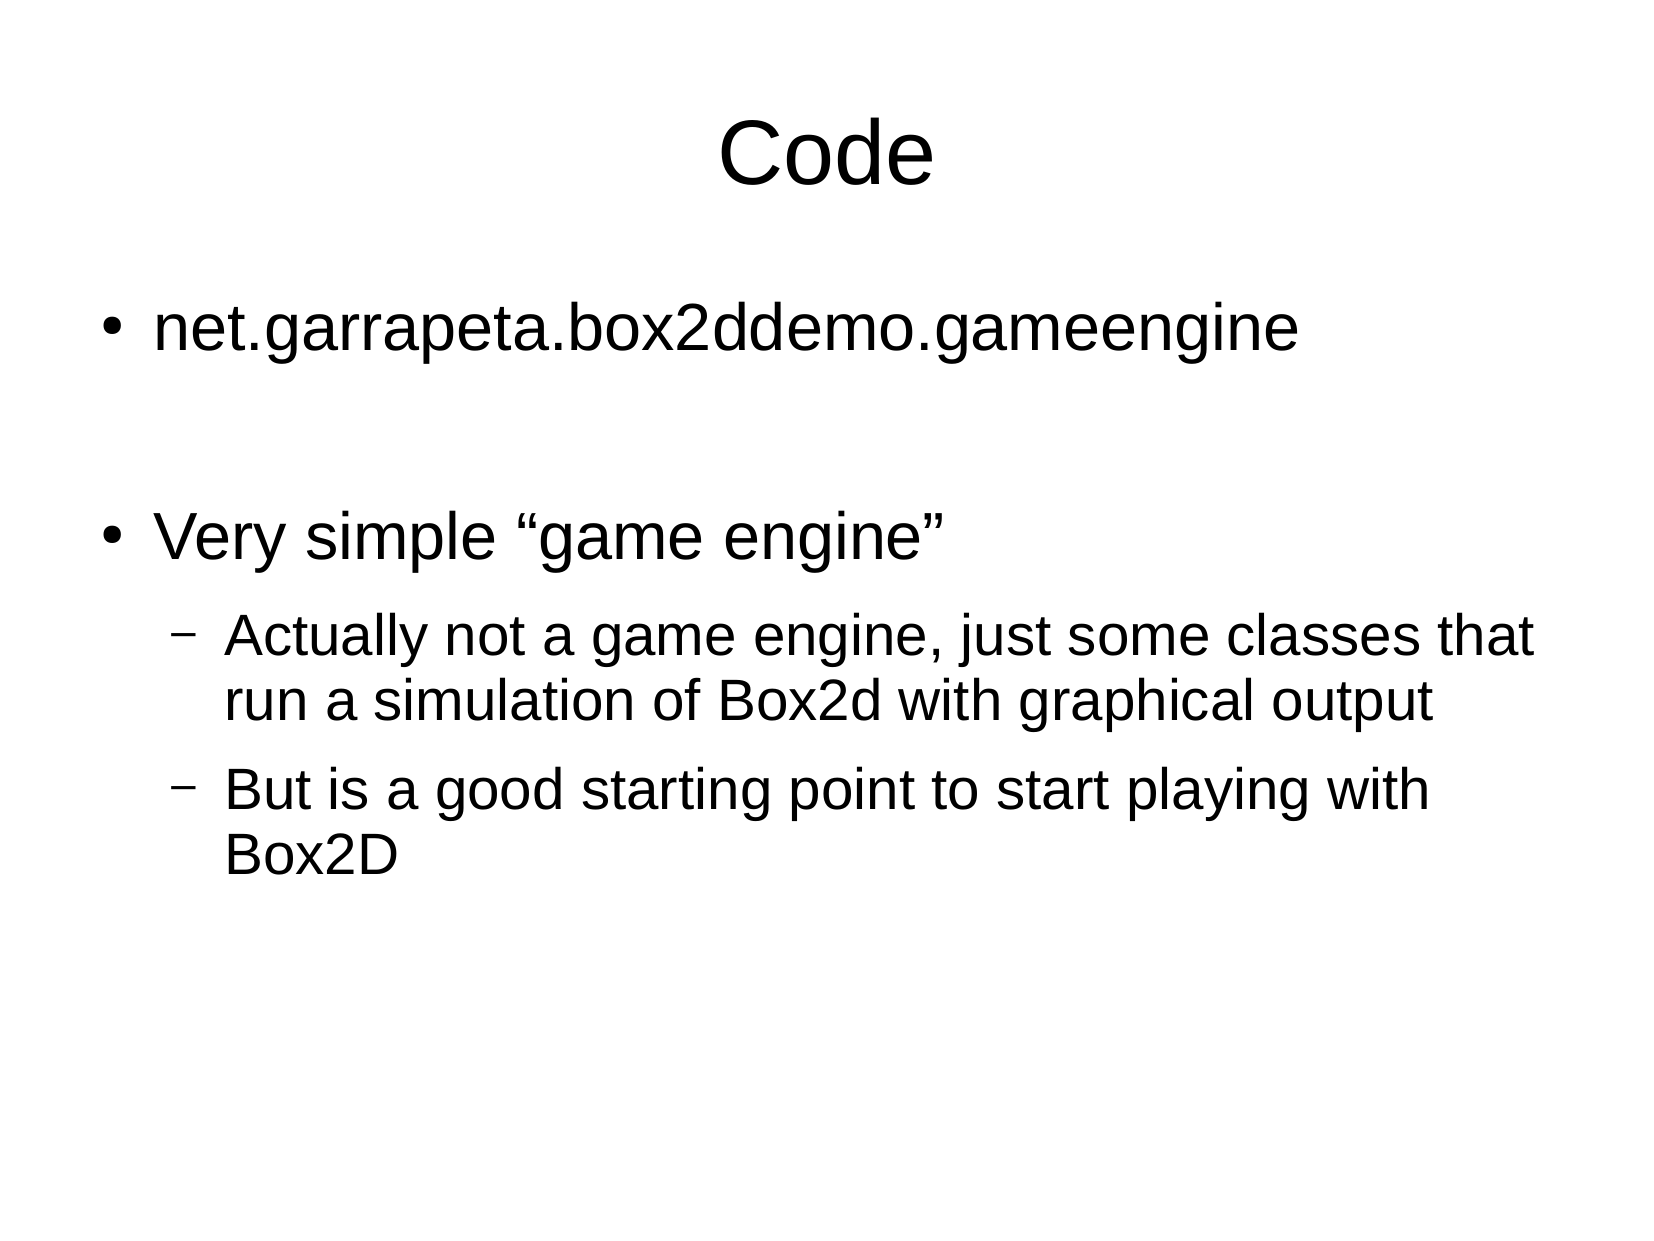

# Code
net.garrapeta.box2ddemo.gameengine
Very simple “game engine”
Actually not a game engine, just some classes that run a simulation of Box2d with graphical output
But is a good starting point to start playing with Box2D